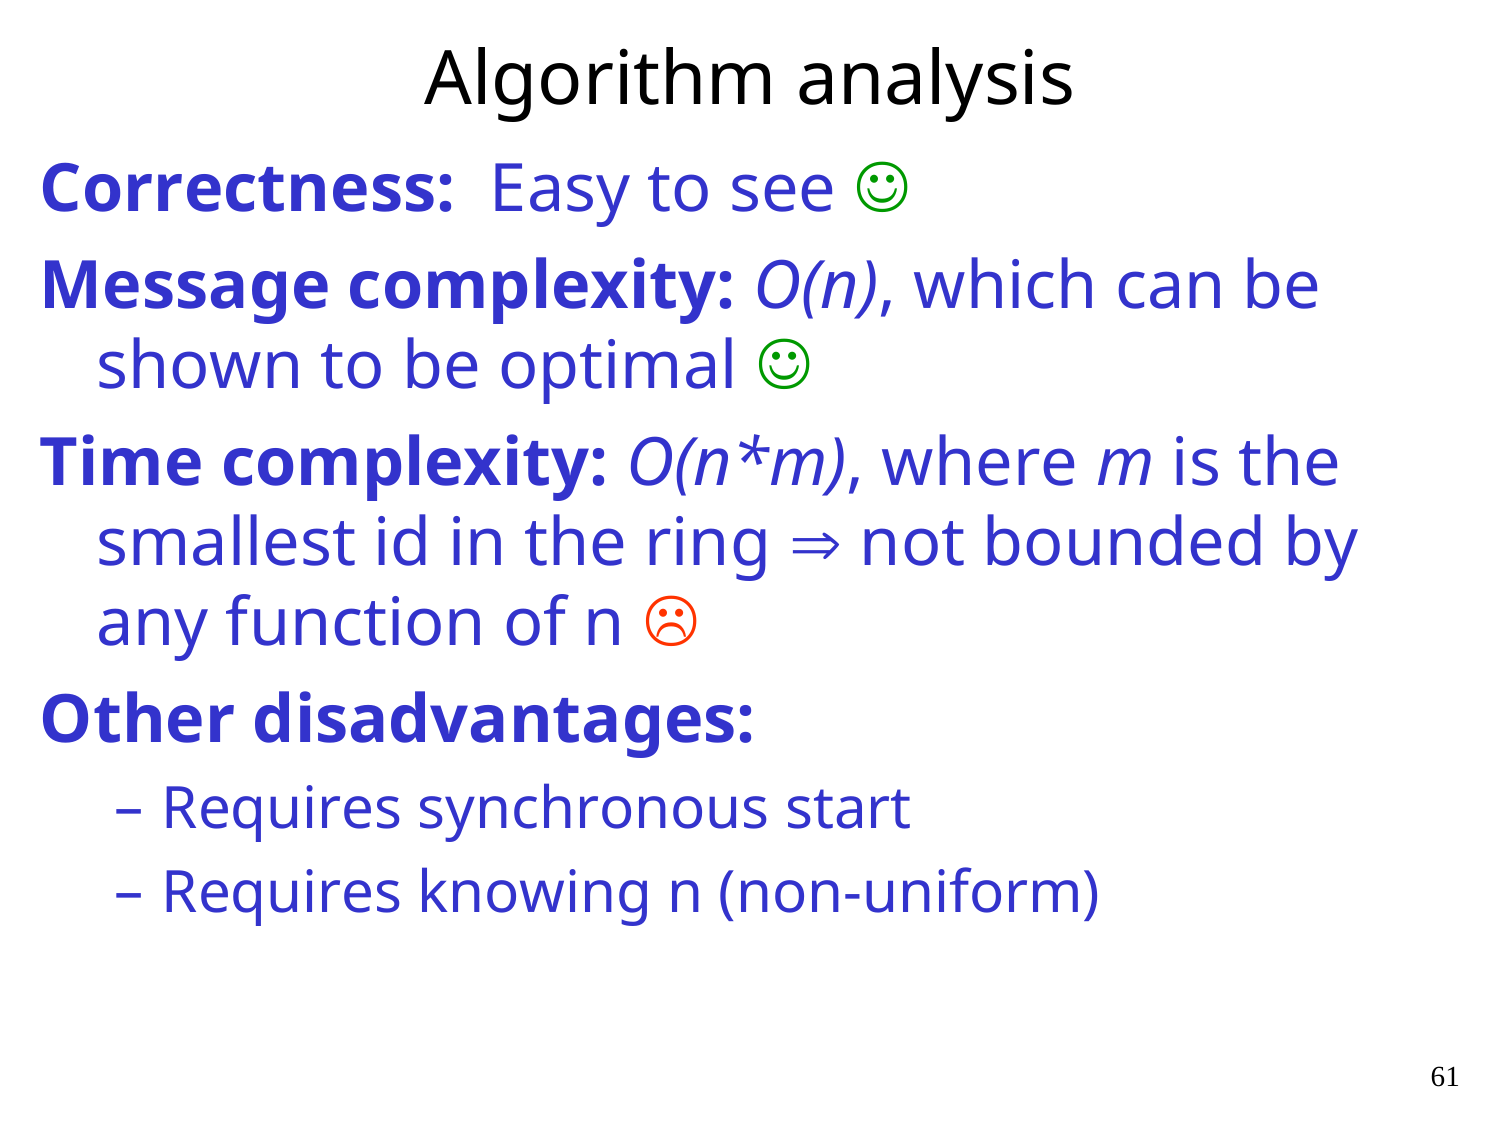

# Algorithm analysis
Correctness: Easy to see 
Message complexity: O(n), which can be shown to be optimal 
Time complexity: O(n*m), where m is the smallest id in the ring  not bounded by any function of n 
Other disadvantages:
Requires synchronous start
Requires knowing n (non-uniform)